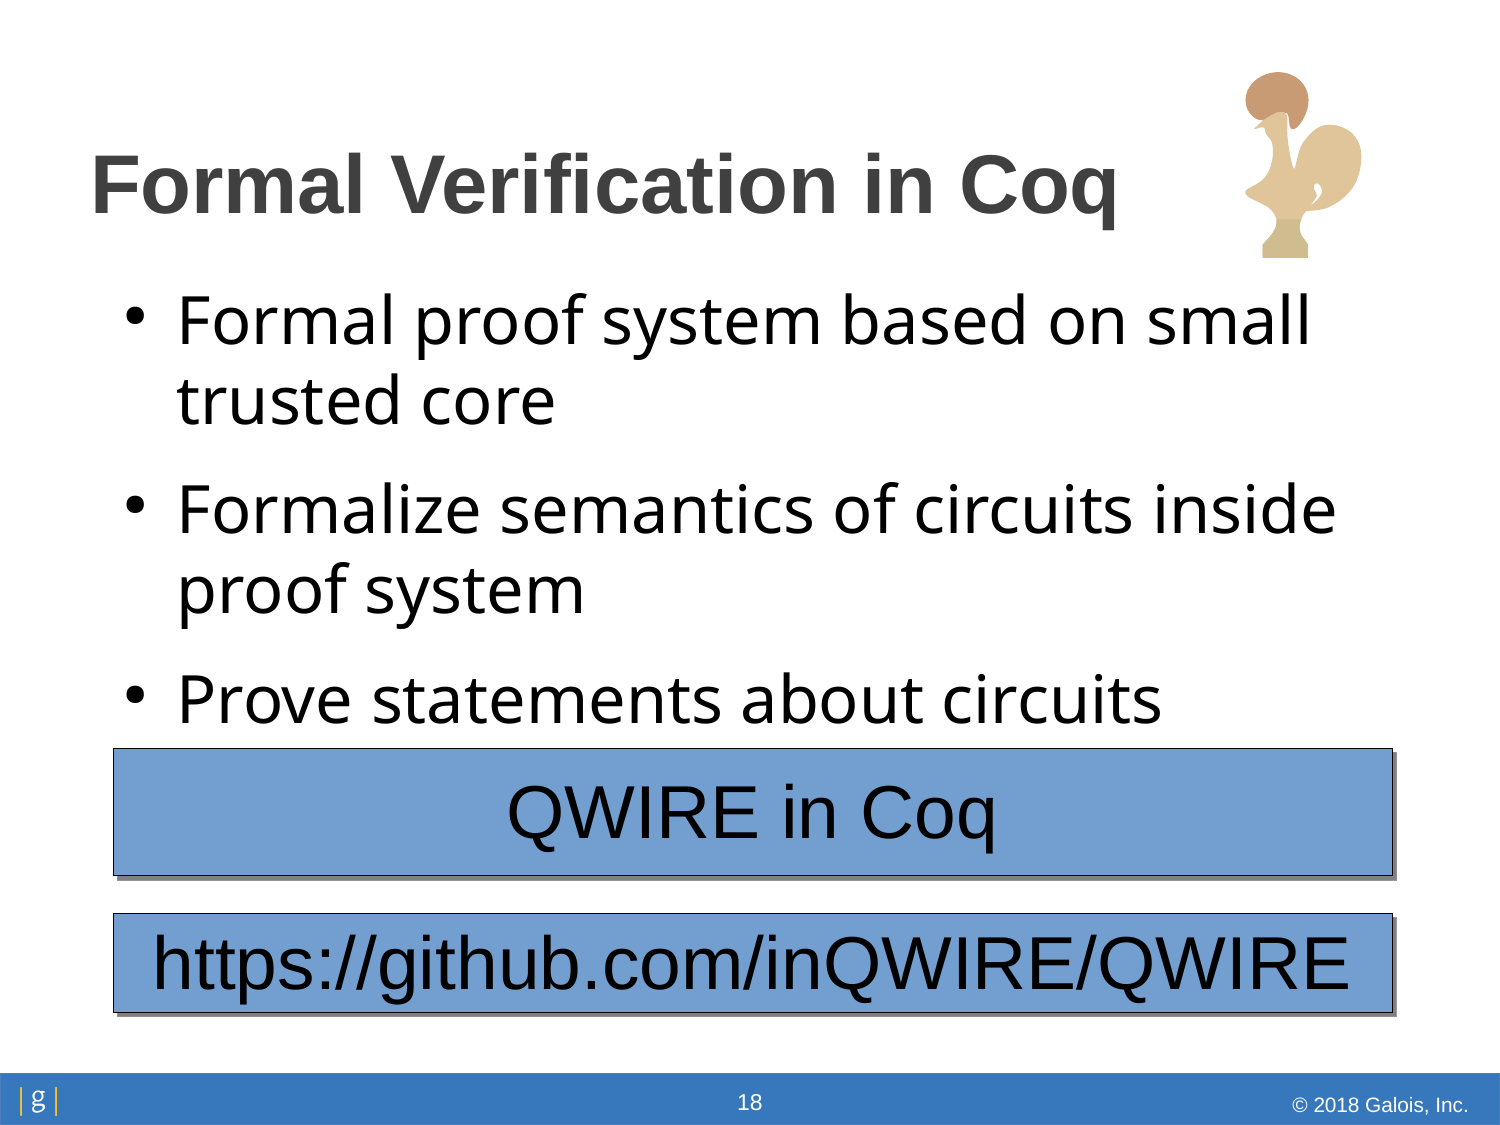

# Formal Verification in Coq
Formal proof system based on small trusted core
Formalize semantics of circuits inside proof system
Prove statements about circuits
QWIRE in Coq
https://github.com/inQWIRE/QWIRE